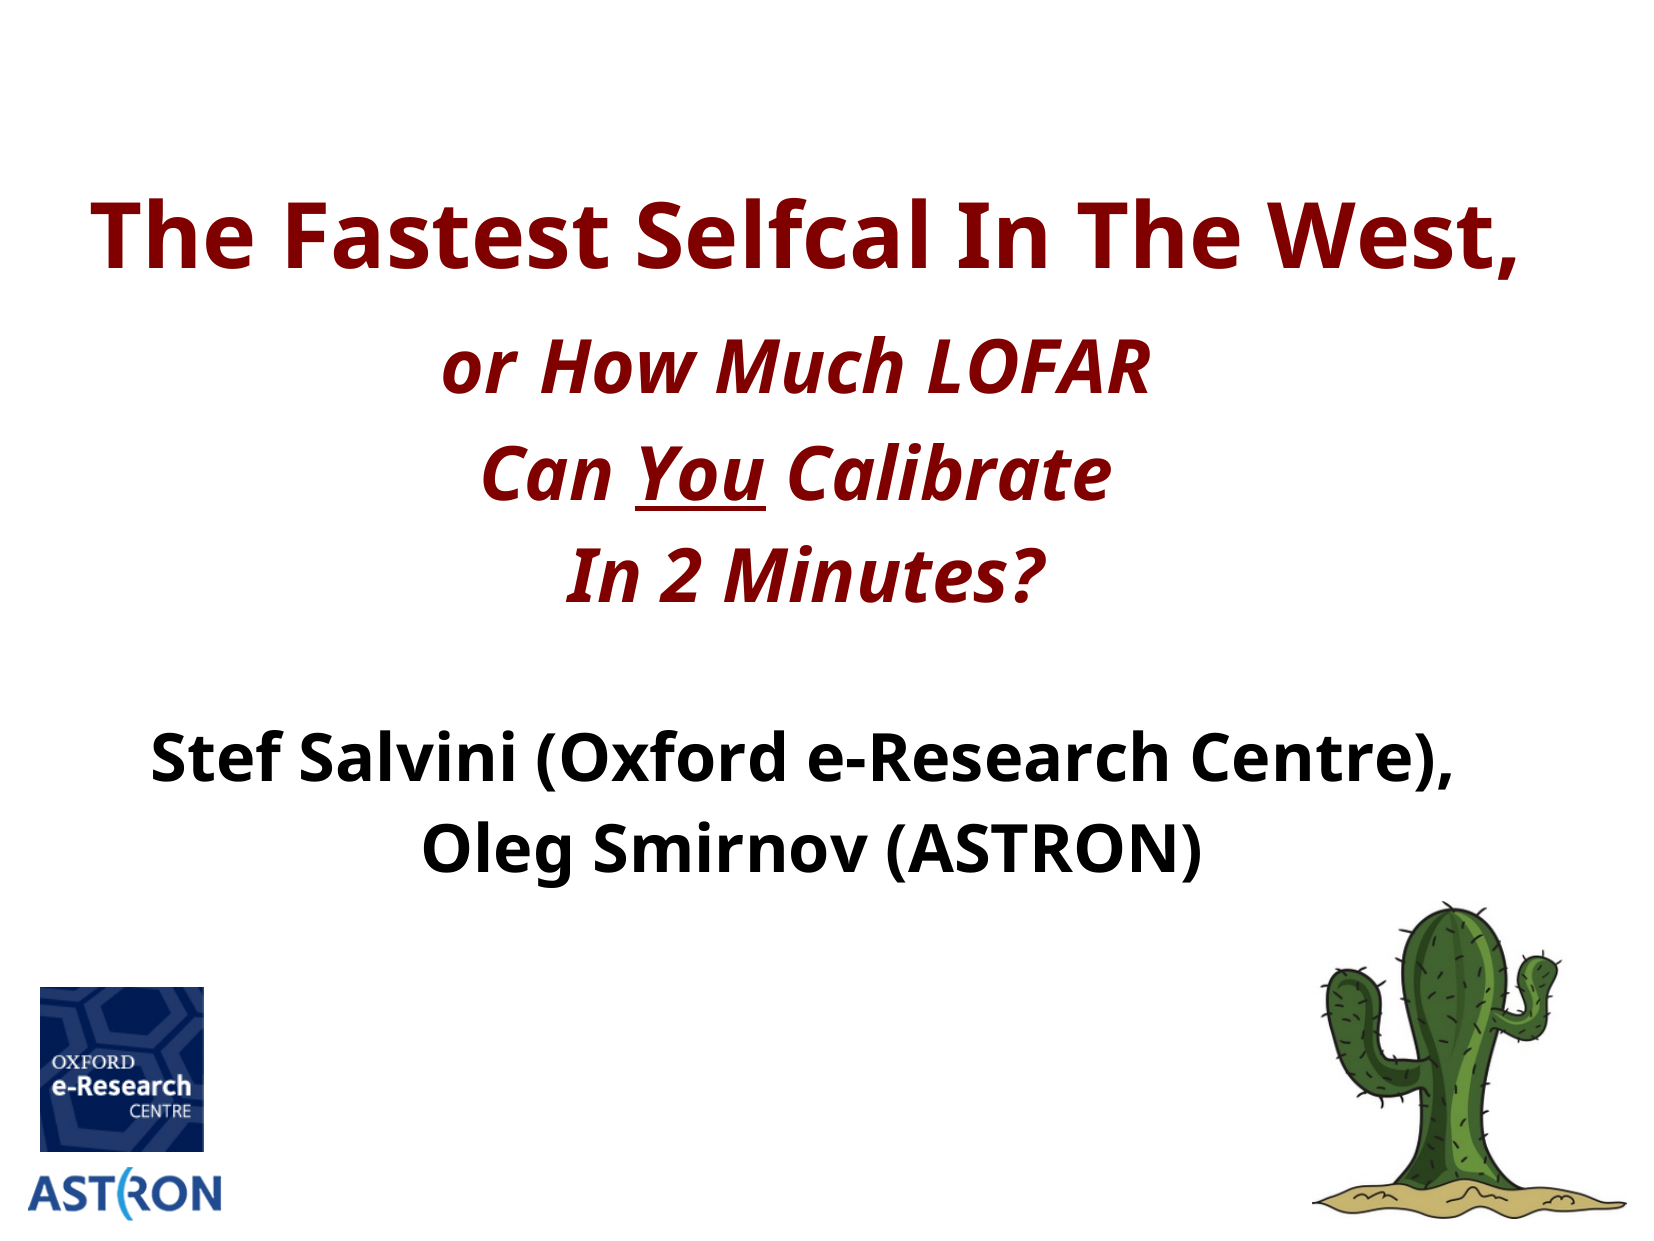

# The Fastest Selfcal In The West, or How Much LOFAR Can You Calibrate In 2 Minutes?
Stef Salvini (Oxford e-Research Centre),
Oleg Smirnov (ASTRON)